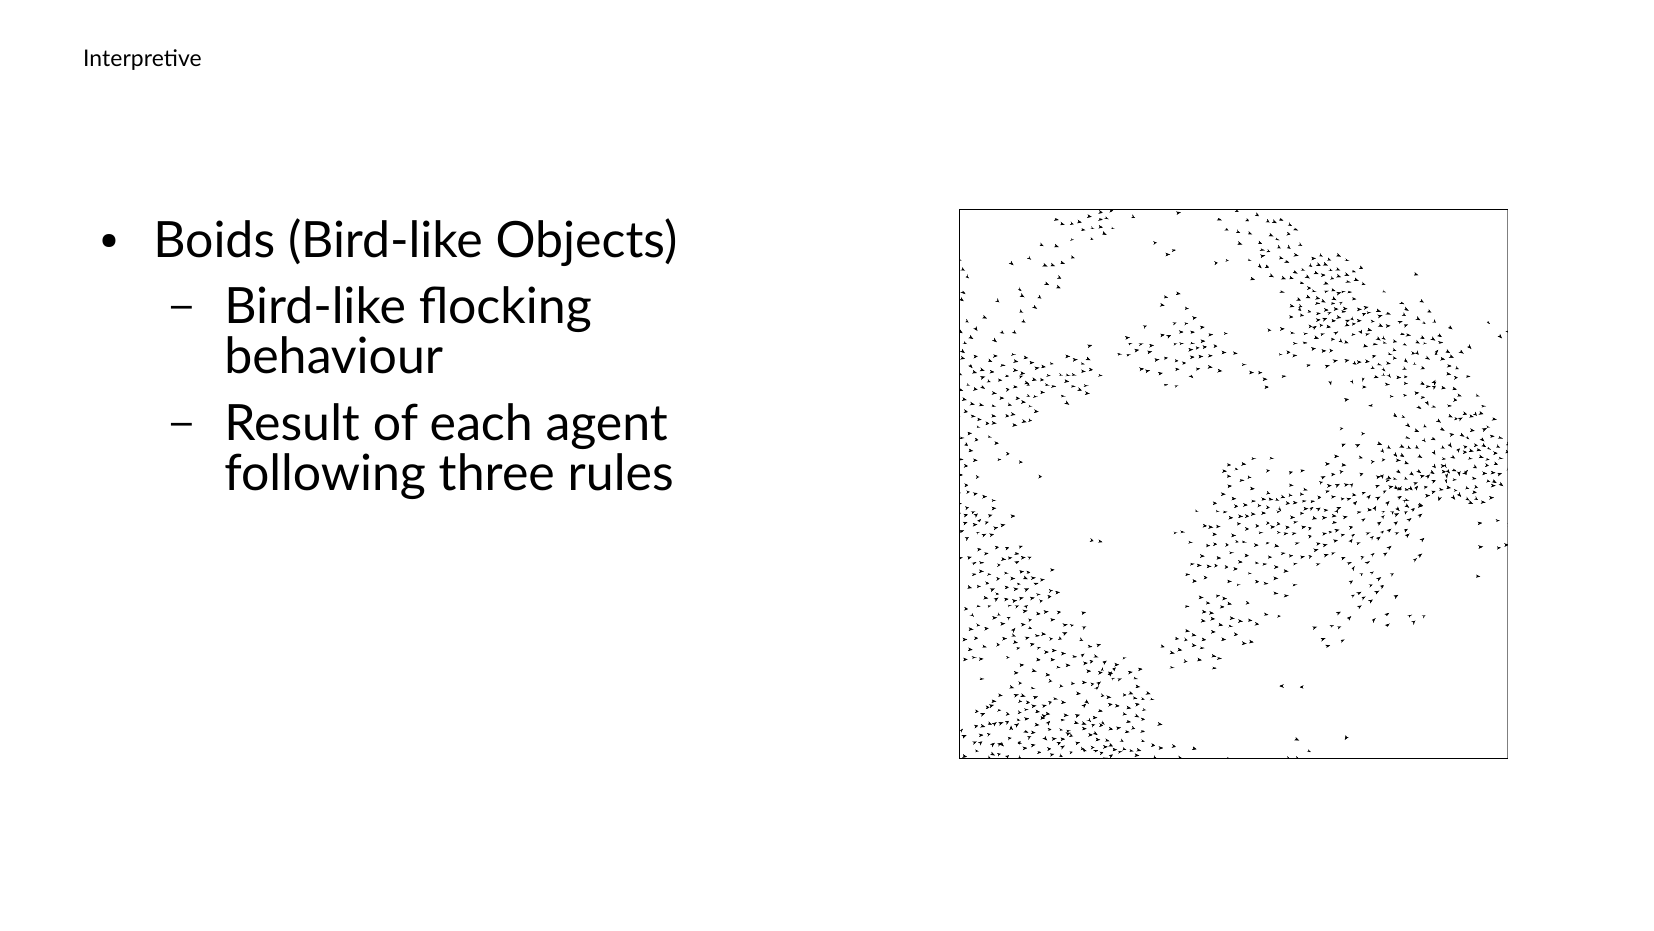

# Interpretive
Boids (Bird-like Objects)
Bird-like flocking behaviour
Result of each agent following three rules